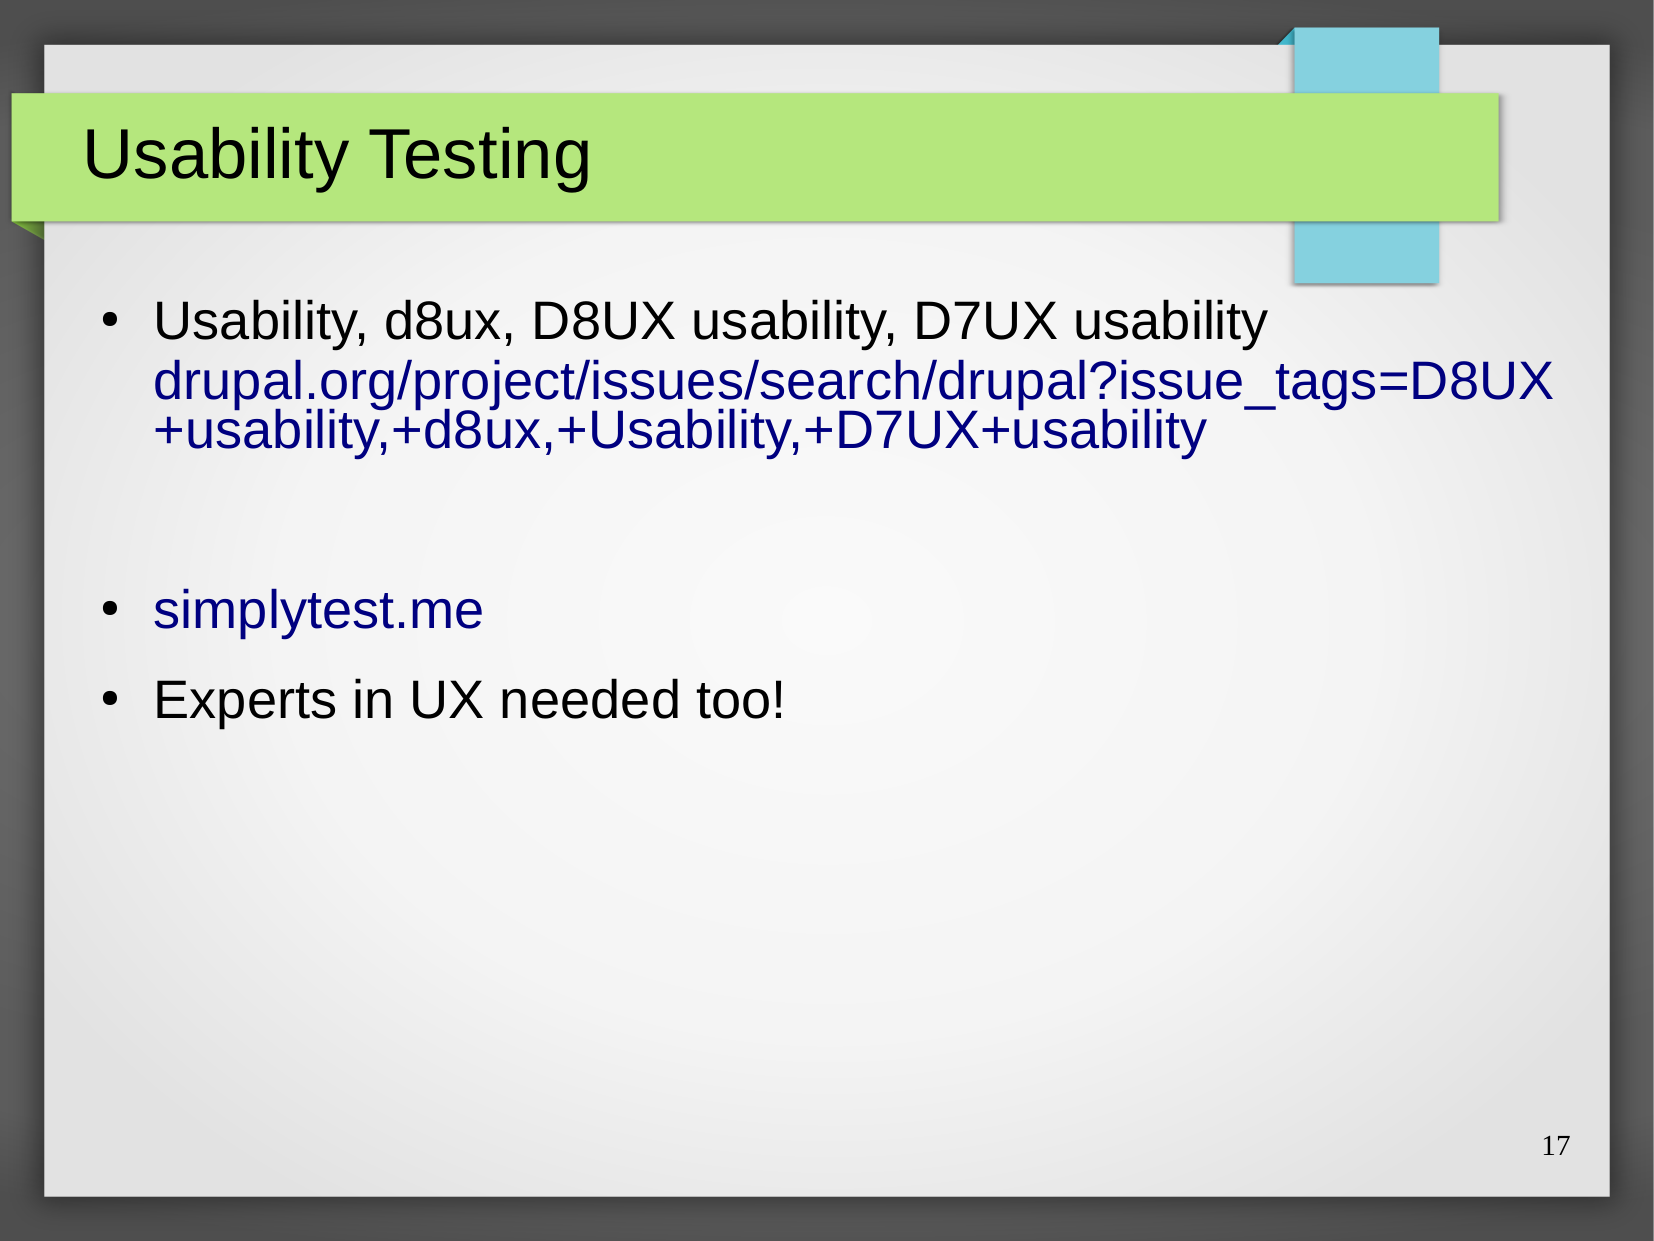

# Usability Testing
Usability, d8ux, D8UX usability, D7UX usability drupal.org/project/issues/search/drupal?issue_tags=D8UX+usability,+d8ux,+Usability,+D7UX+usability
simplytest.me
Experts in UX needed too!
17